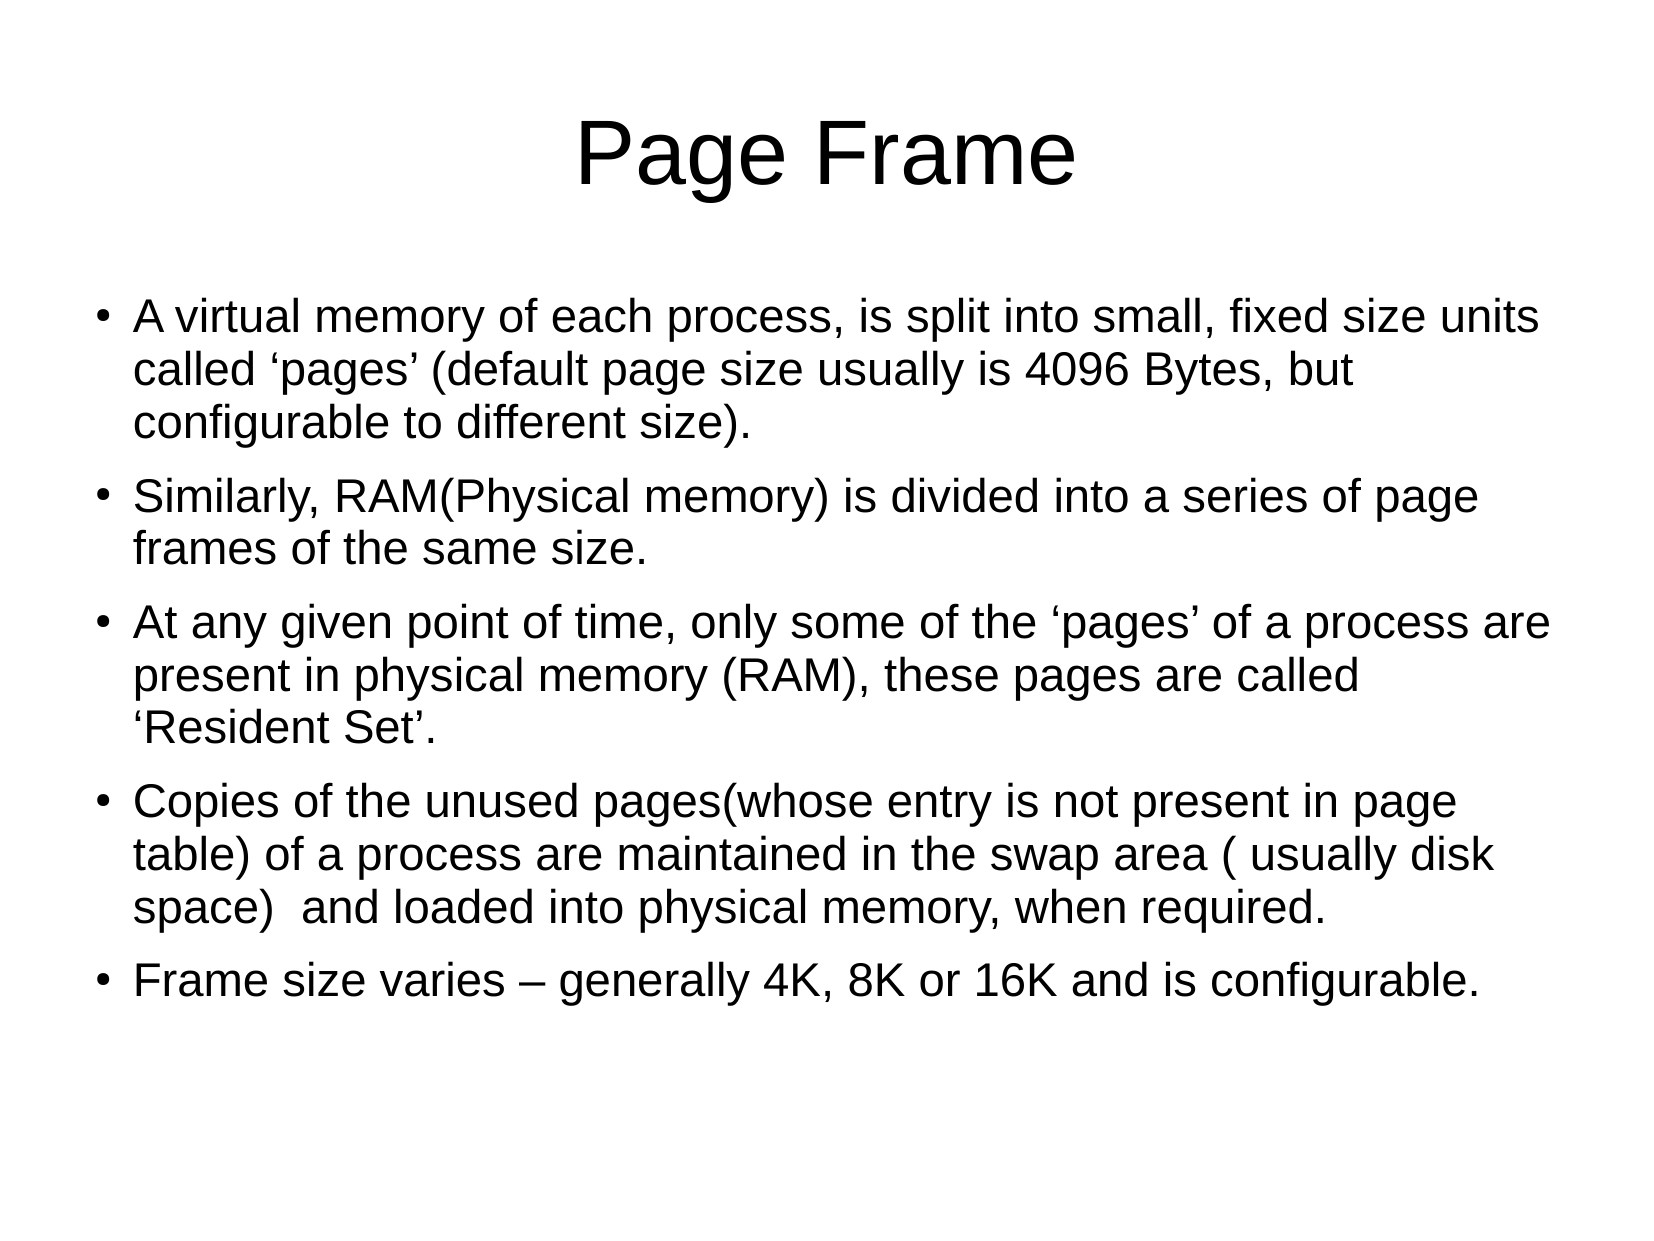

# Page Frame
A virtual memory of each process, is split into small, fixed size units called ‘pages’ (default page size usually is 4096 Bytes, but configurable to different size).
Similarly, RAM(Physical memory) is divided into a series of page frames of the same size.
At any given point of time, only some of the ‘pages’ of a process are present in physical memory (RAM), these pages are called ‘Resident Set’.
Copies of the unused pages(whose entry is not present in page table) of a process are maintained in the swap area ( usually disk space) and loaded into physical memory, when required.
Frame size varies – generally 4K, 8K or 16K and is configurable.